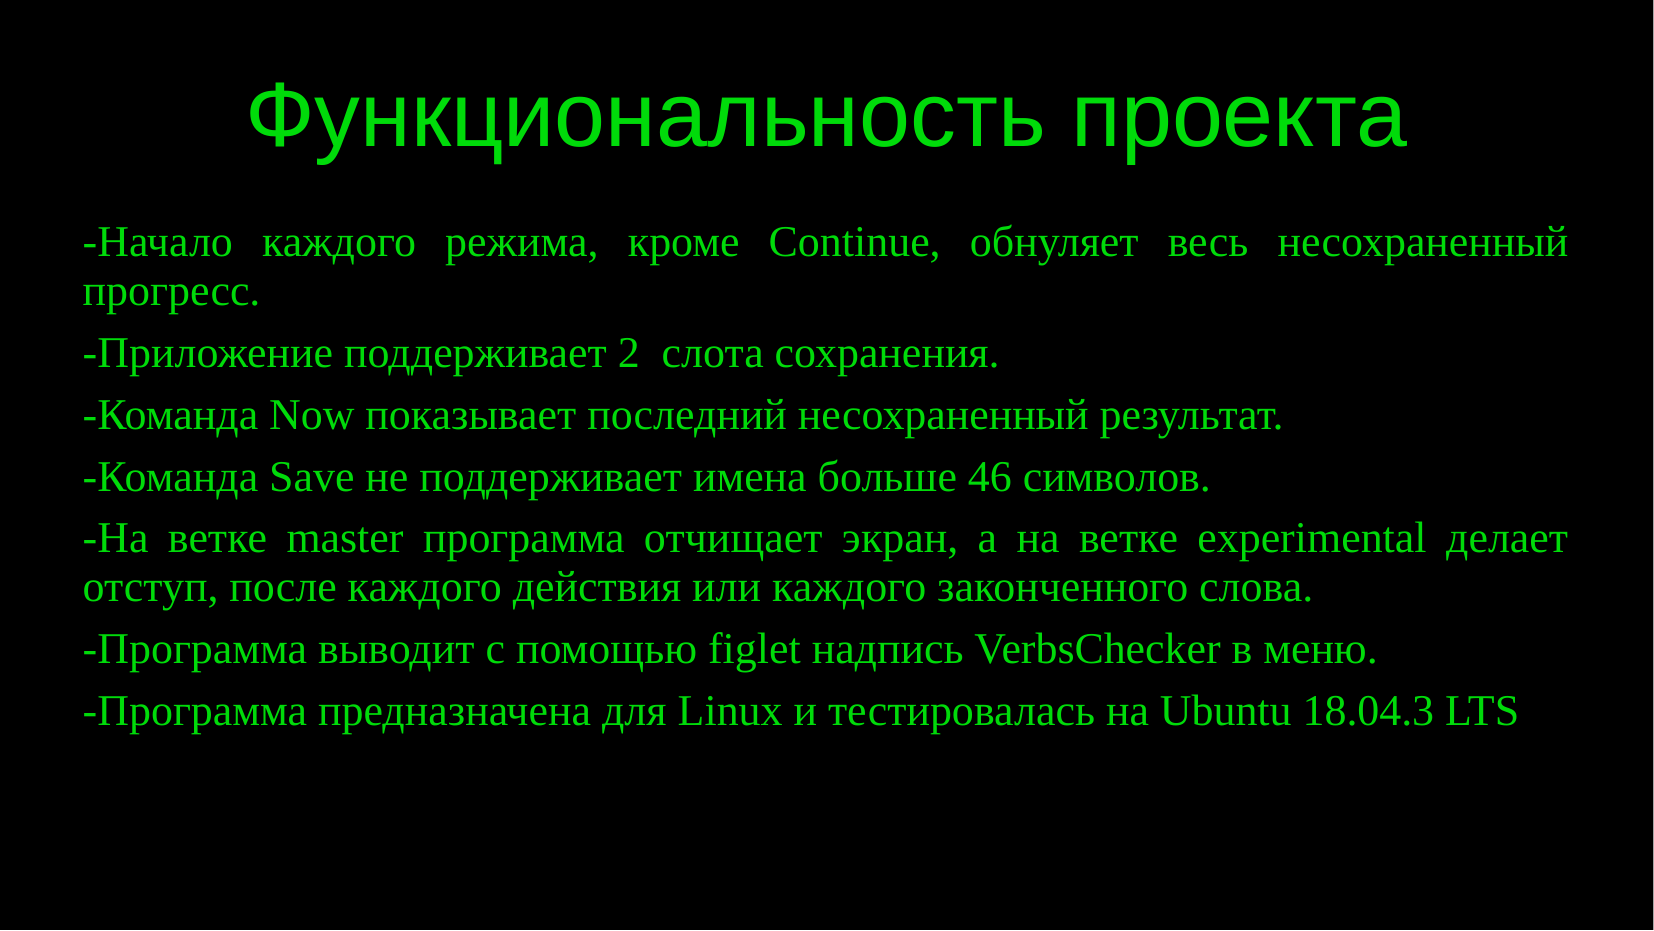

# Функциональность проекта
-Начало каждого режима, кроме Continue, обнуляет весь несохраненный прогресс.
-Приложение поддерживает 2 слота сохранения.
-Команда Now показывает последний несохраненный результат.
-Команда Save не поддерживает имена больше 46 символов.
-На ветке master программа отчищает экран, а на ветке experimental делает отступ, после каждого действия или каждого законченного слова.
-Программа выводит с помощью figlet надпись VerbsChecker в меню.
-Программа предназначена для Linux и тестировалась на Ubuntu 18.04.3 LTS